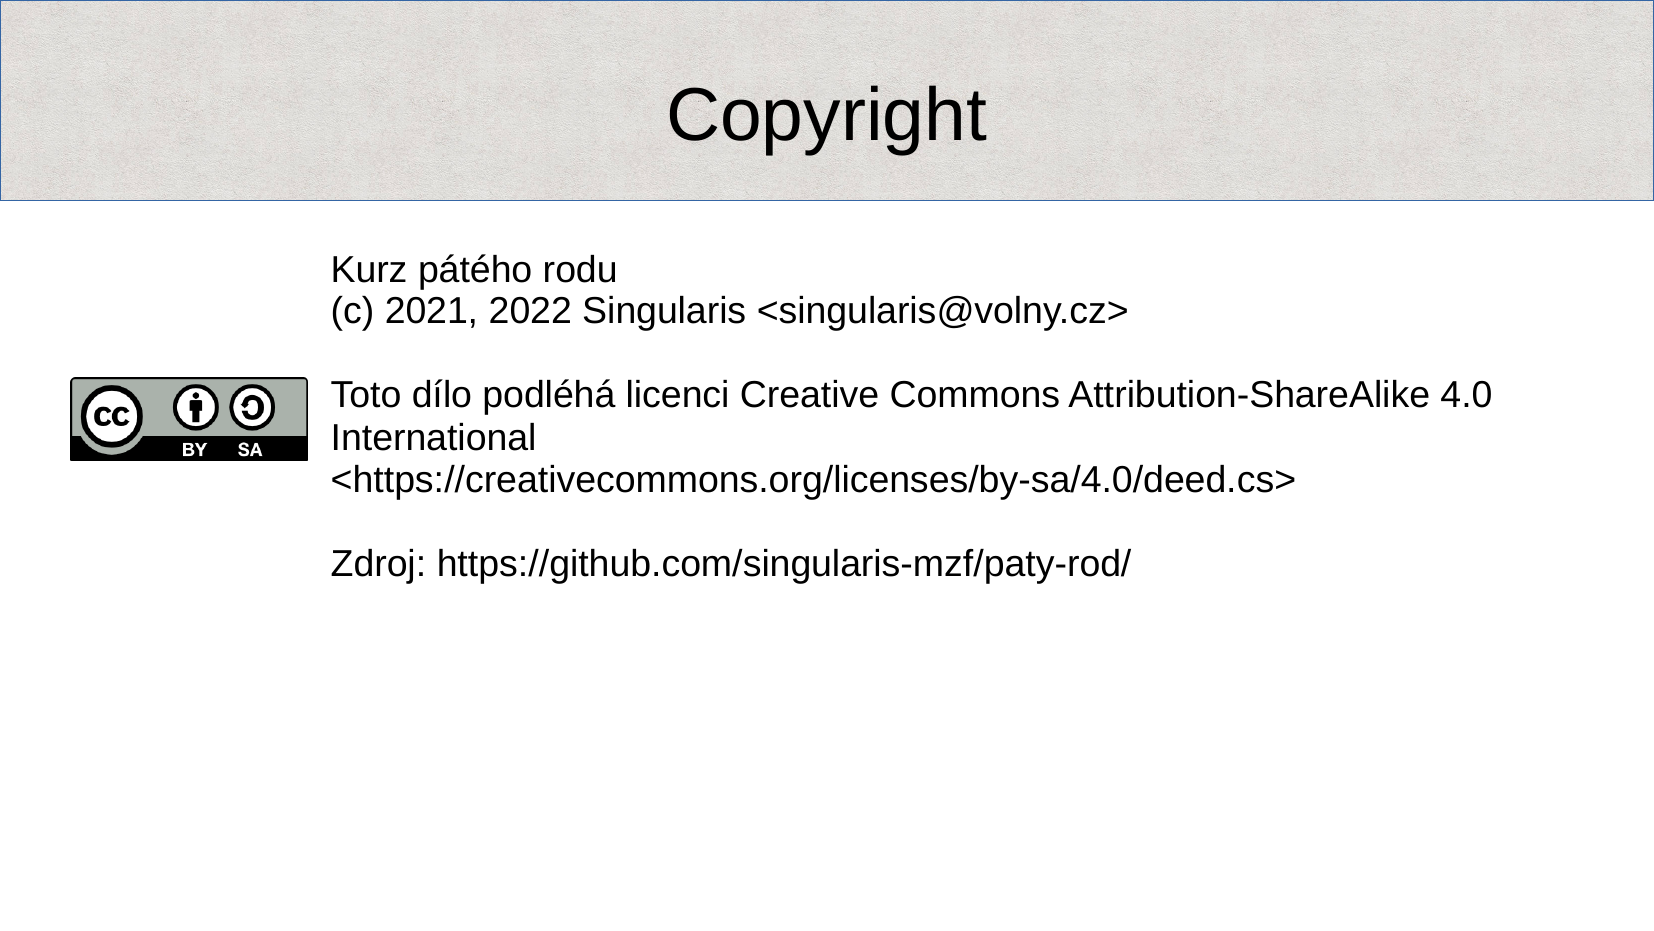

# Copyright
Kurz pátého rodu
(c) 2021, 2022 Singularis <singularis@volny.cz>
Toto dílo podléhá licenci Creative Commons Attribution-ShareAlike 4.0 International
<https://creativecommons.org/licenses/by-sa/4.0/deed.cs>
Zdroj: https://github.com/singularis-mzf/paty-rod/